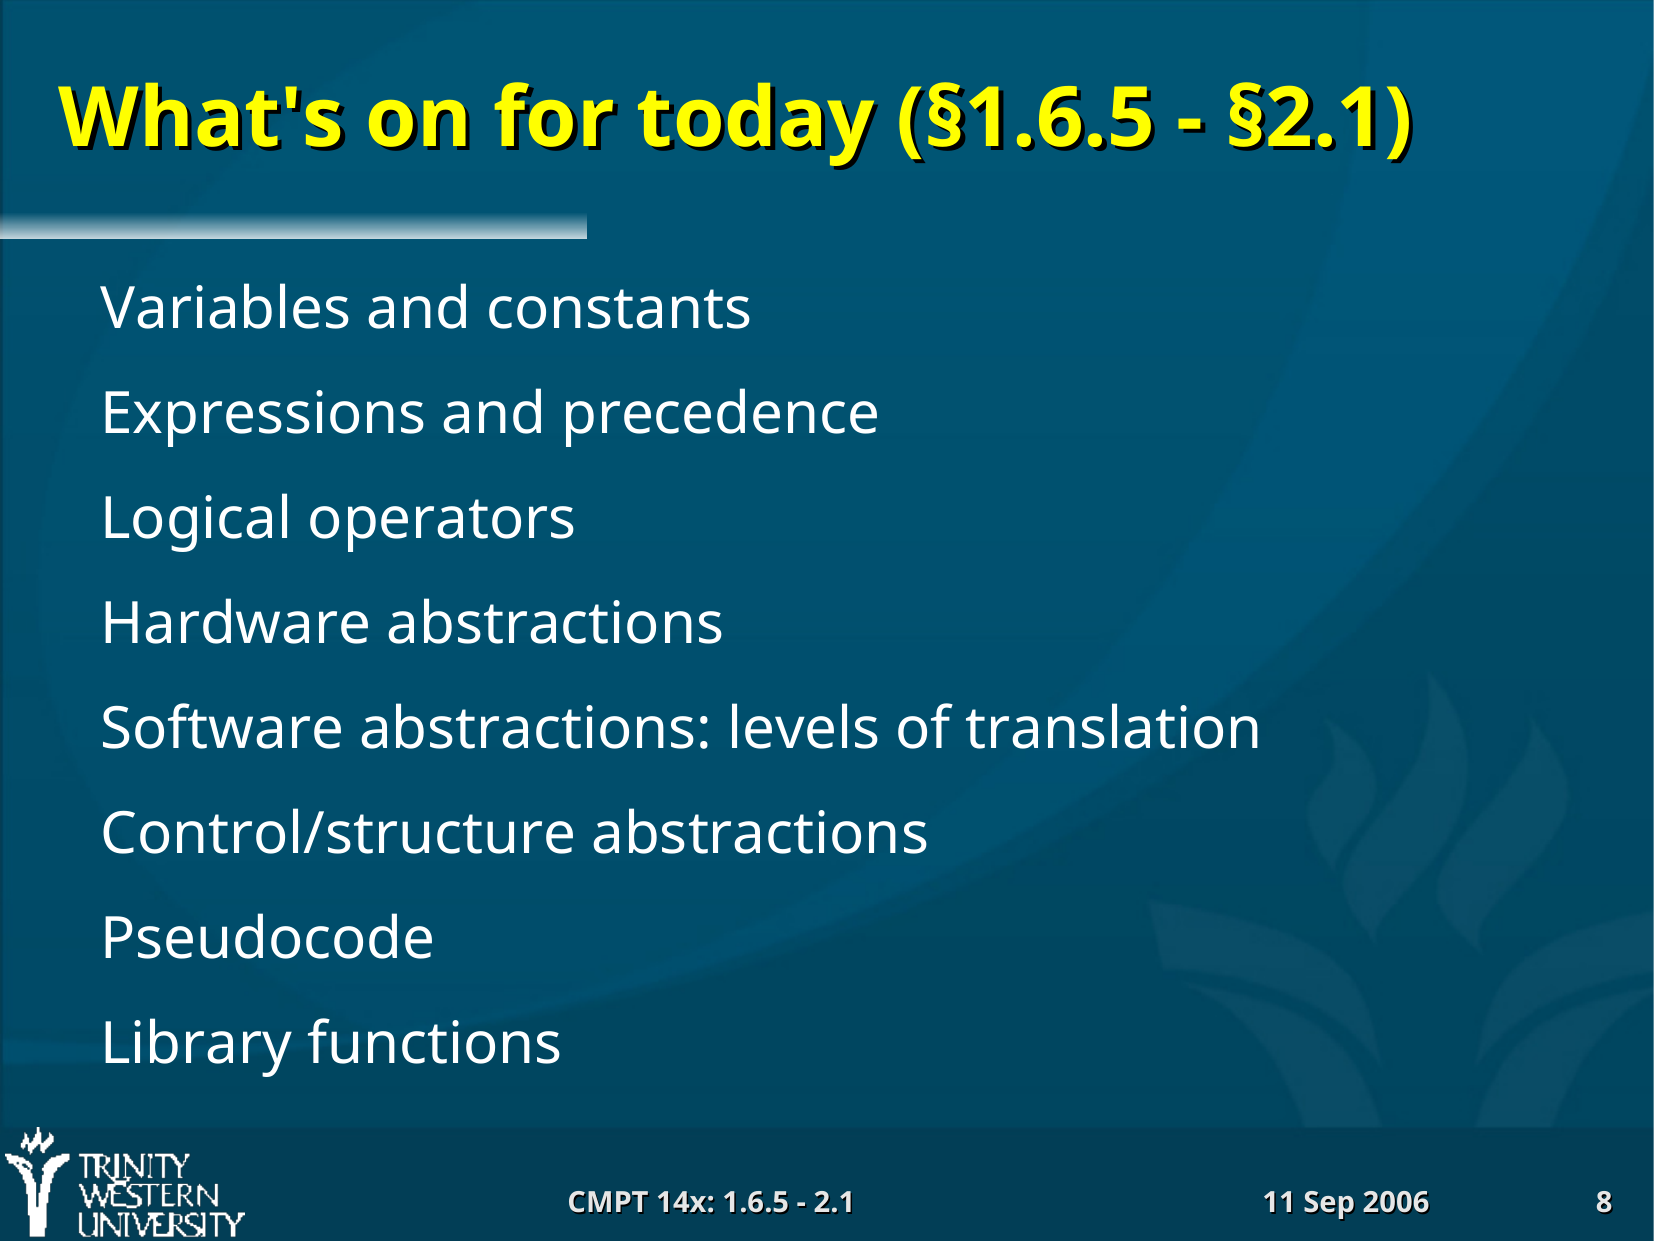

# What's on for today (§1.6.5 - §2.1)
Variables and constants
Expressions and precedence
Logical operators
Hardware abstractions
Software abstractions: levels of translation
Control/structure abstractions
Pseudocode
Library functions
CMPT 14x: 1.6.5 - 2.1
11 Sep 2006
8